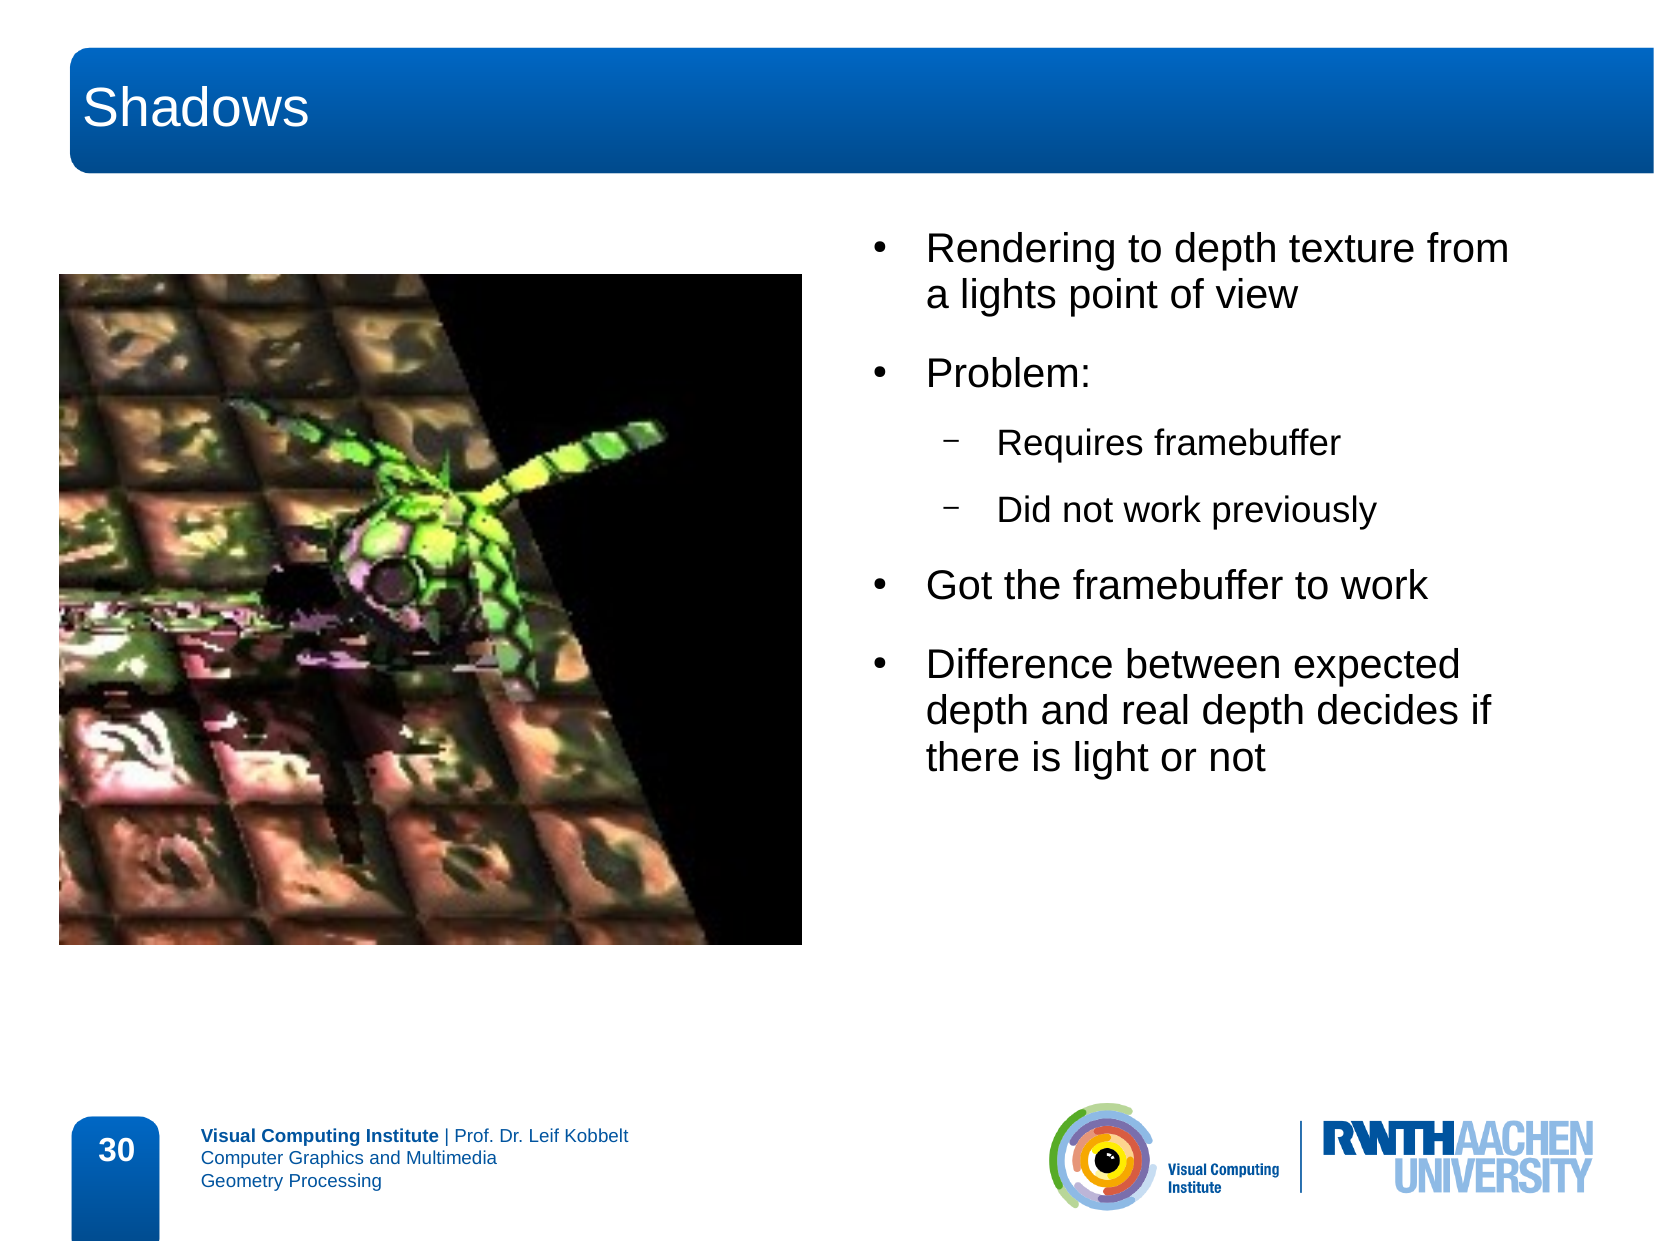

# Shadows
Rendering to depth texture from a lights point of view
Problem:
Requires framebuffer
Did not work previously
Got the framebuffer to work
Difference between expected depth and real depth decides if there is light or not